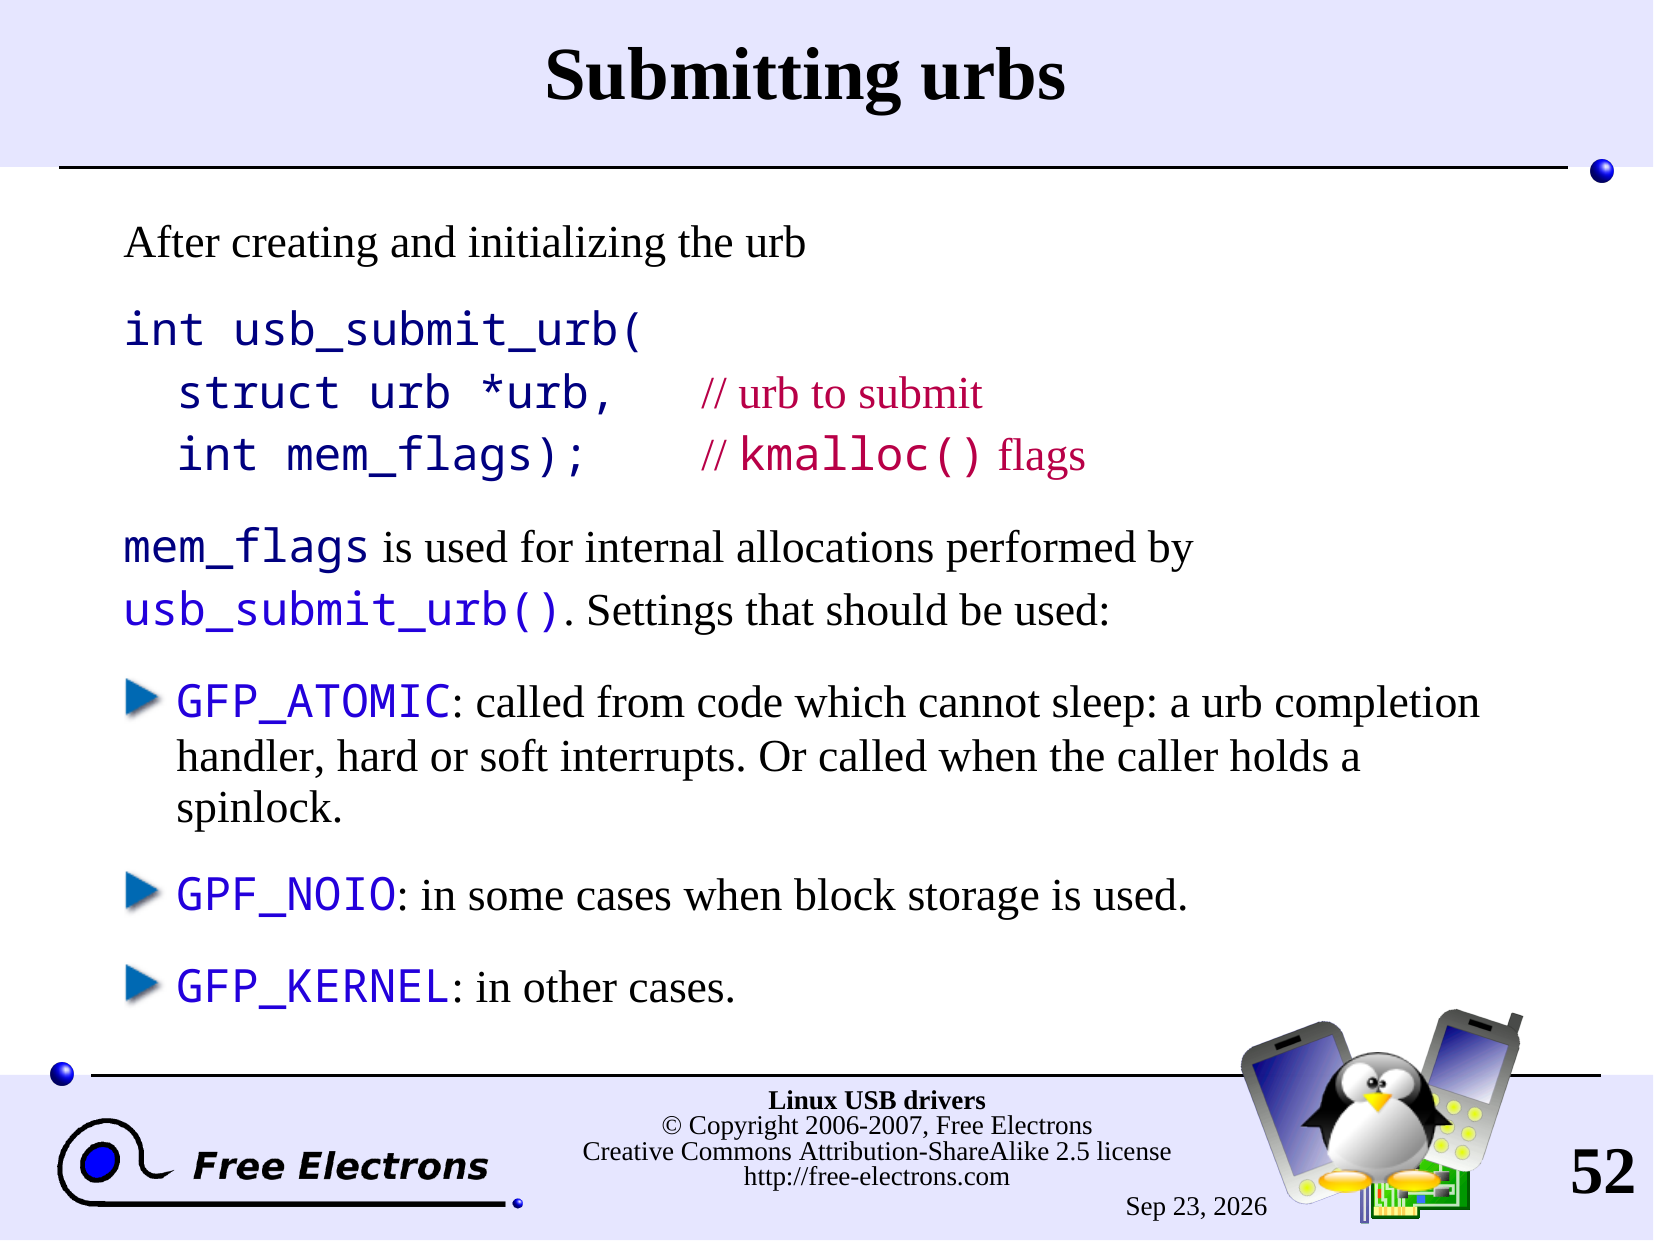

# Submitting urbs
After creating and initializing the urb
int usb_submit_urb(
struct urb *urb,		// urb to submit
int mem_flags);		// kmalloc() flags
mem_flags is used for internal allocations performed byusb_submit_urb(). Settings that should be used:
GFP_ATOMIC: called from code which cannot sleep: a urb completion handler, hard or soft interrupts. Or called when the caller holds a spinlock.
GPF_NOIO: in some cases when block storage is used.
GFP_KERNEL: in other cases.